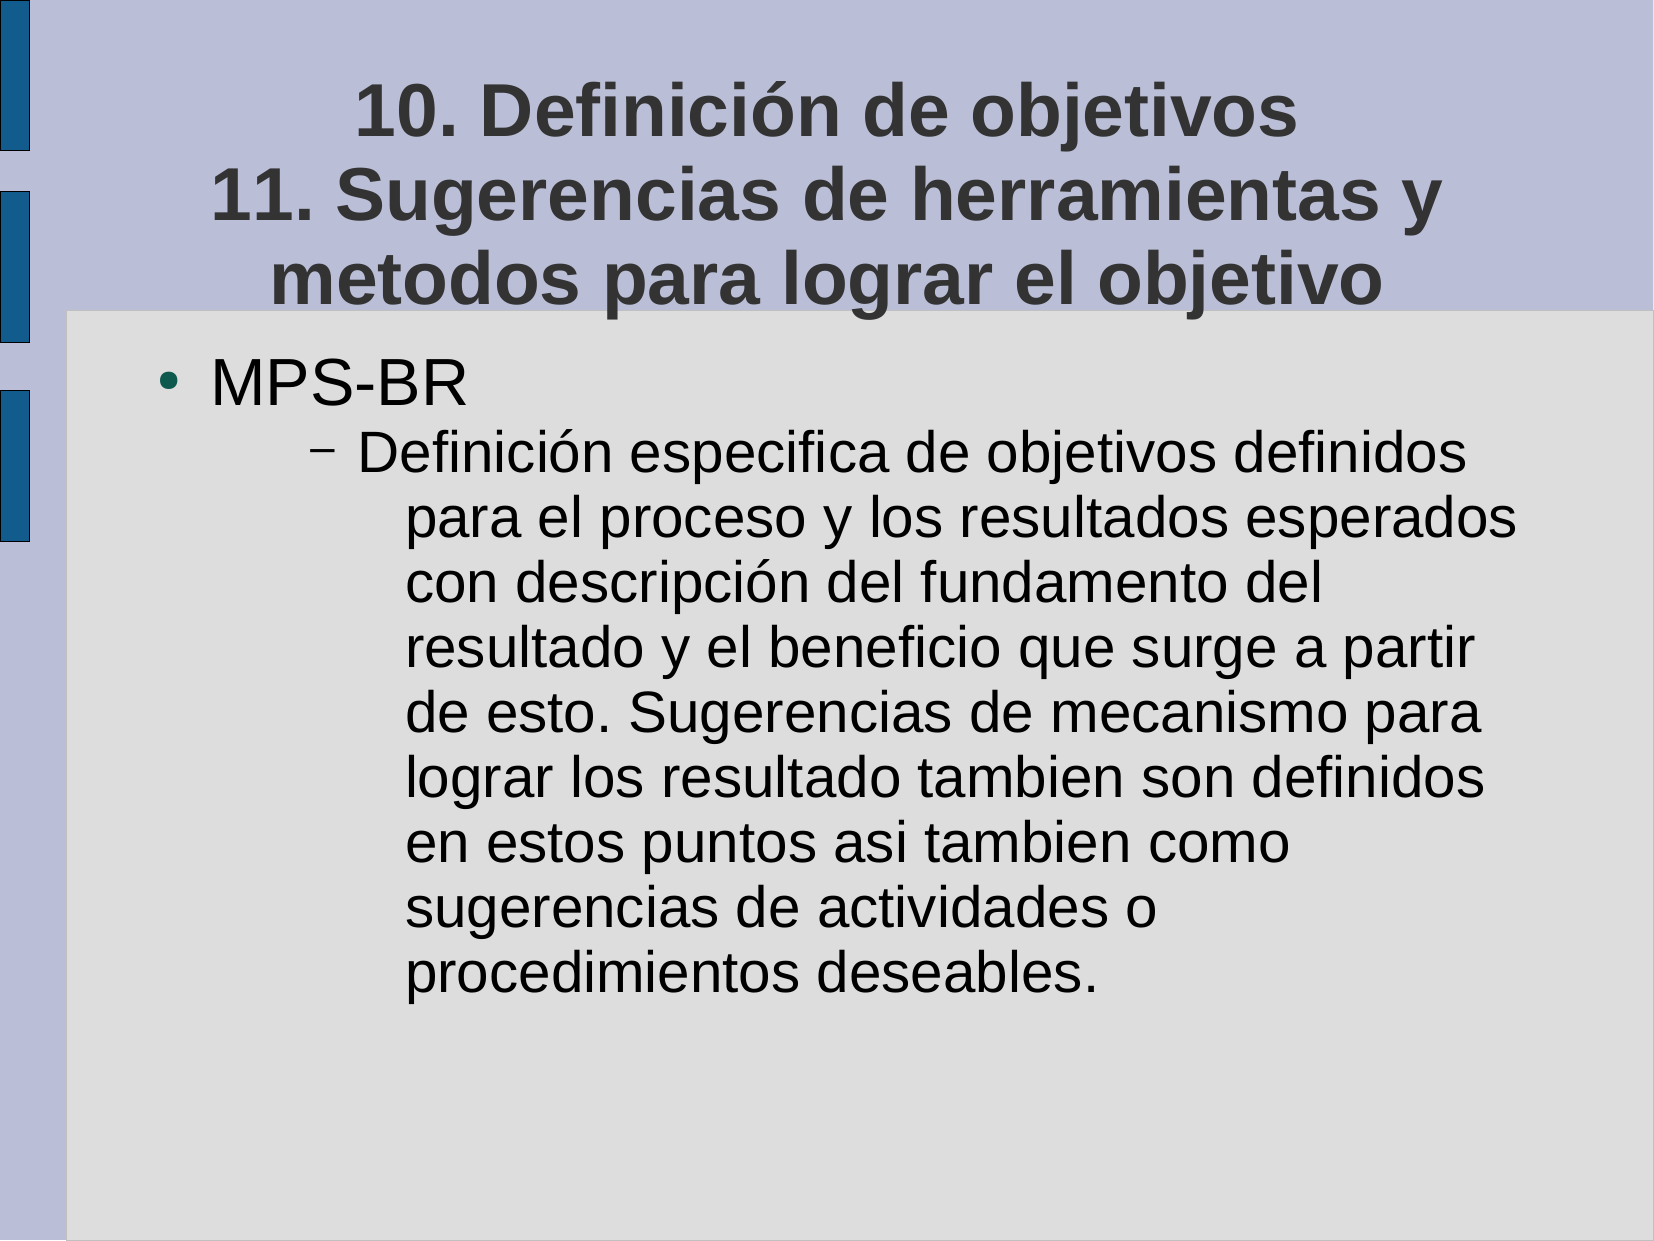

# 10. Definición de objetivos 11. Sugerencias de herramientas y metodos para lograr el objetivo
MPS-BR
Definición especifica de objetivos definidos para el proceso y los resultados esperados con descripción del fundamento del resultado y el beneficio que surge a partir de esto. Sugerencias de mecanismo para lograr los resultado tambien son definidos en estos puntos asi tambien como sugerencias de actividades o procedimientos deseables.